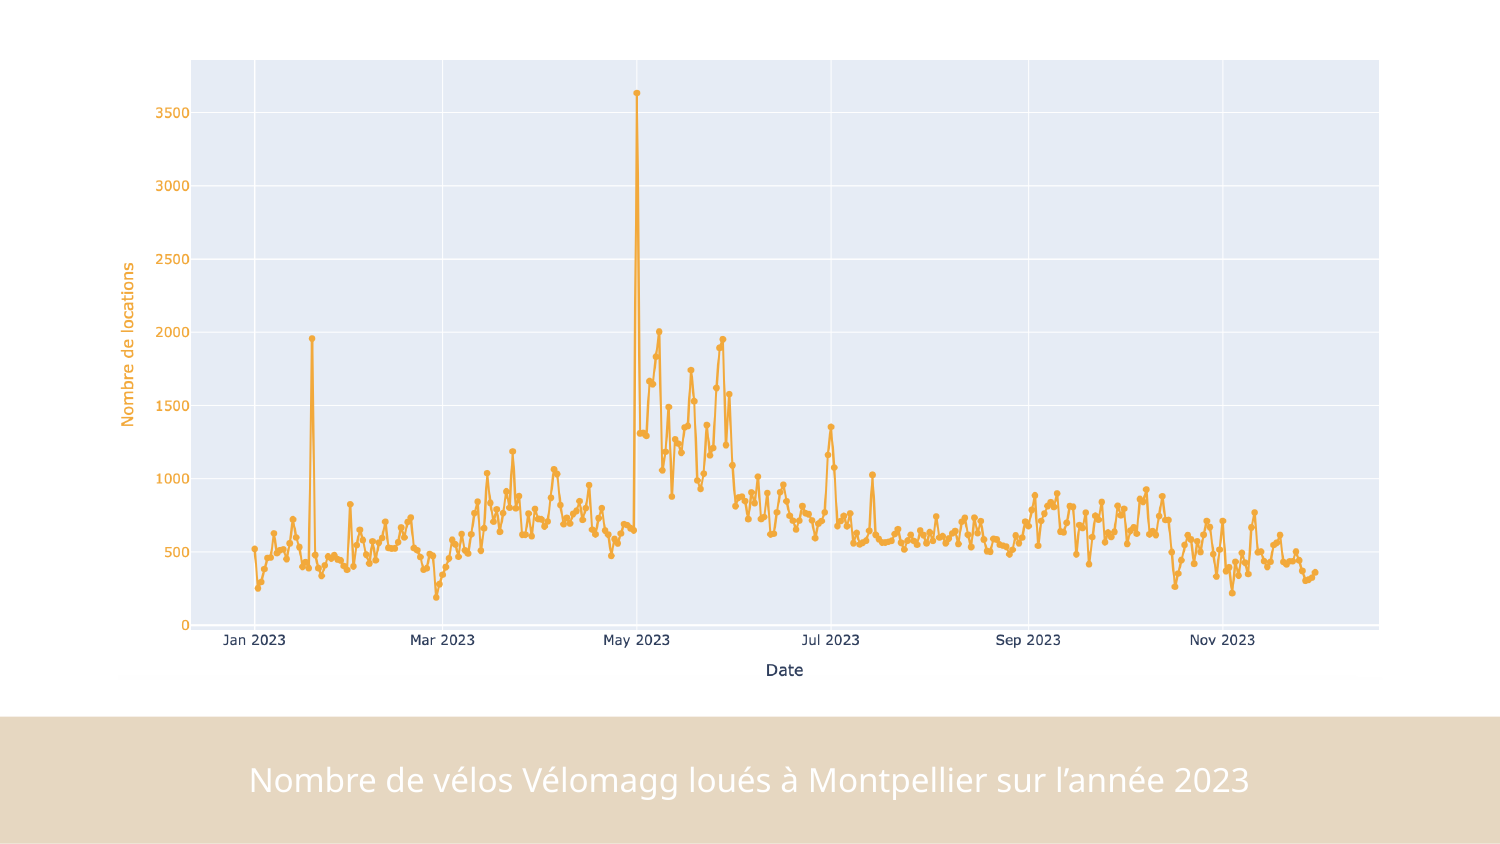

# Nombre de vélos Vélomagg loués à Montpellier sur l’année 2023